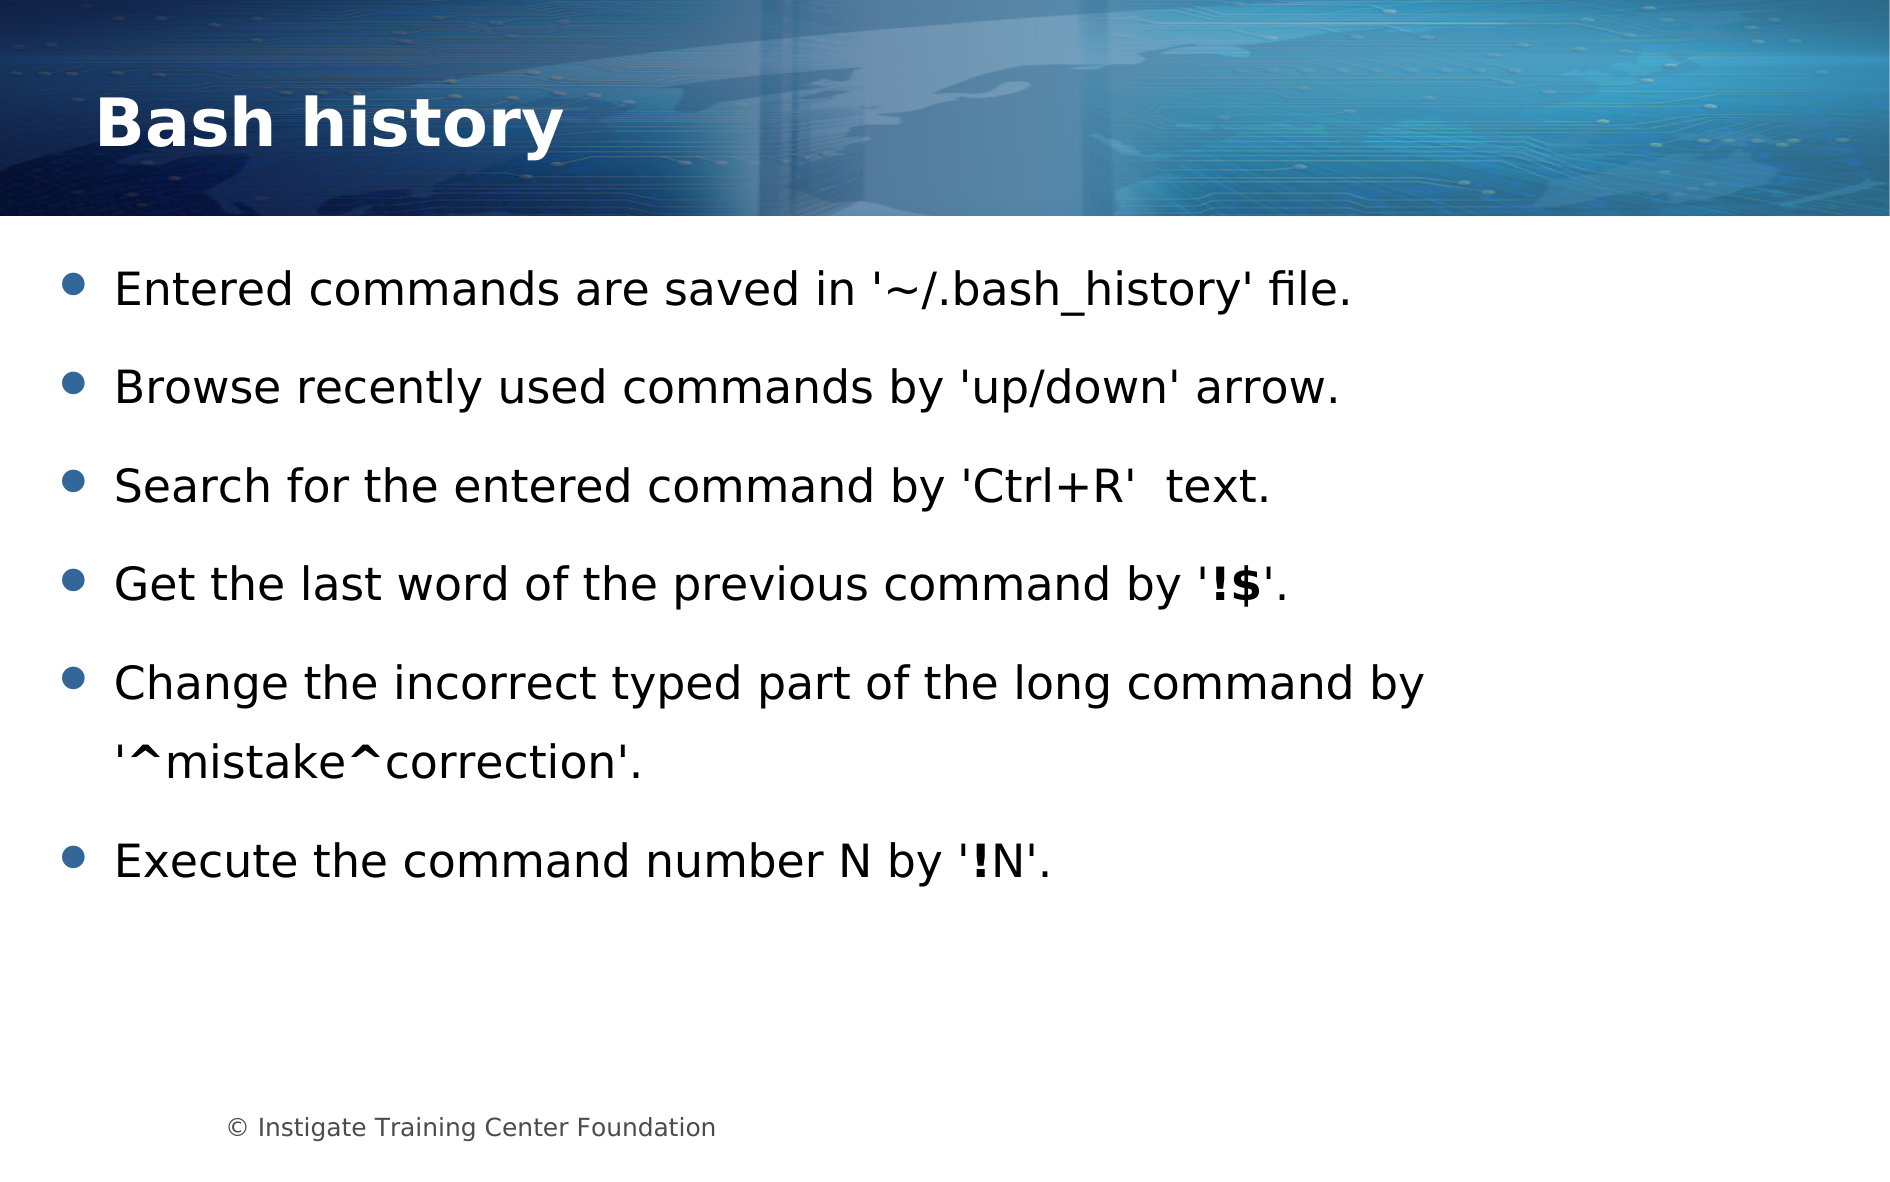

# Bash history
Entered commands are saved in '~/.bash_history' file.
Browse recently used commands by 'up/down' arrow.
Search for the entered command by 'Ctrl+R' text.
Get the last word of the previous command by '!$'.
Change the incorrect typed part of the long command by '^mistake^correction'.
Execute the command number N by '!N'.